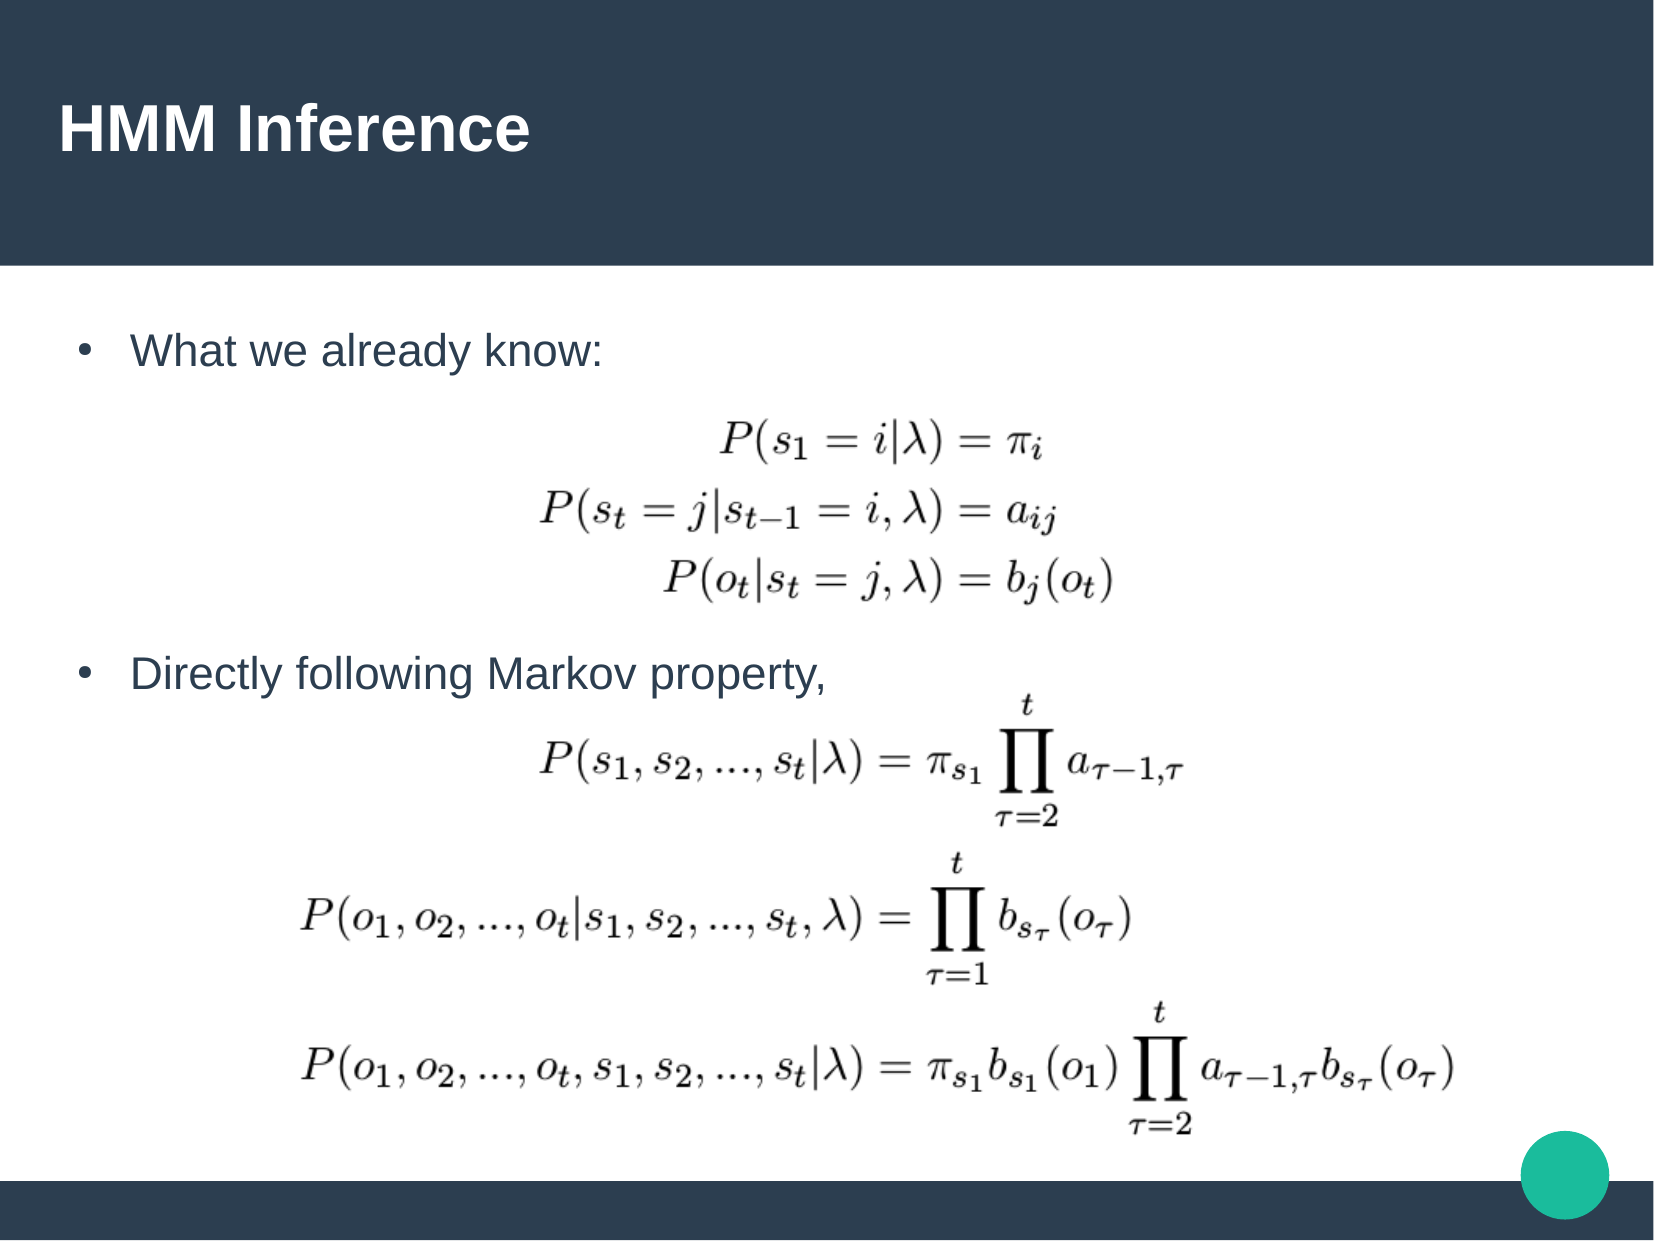

# HMM Inference
What we already know:
Directly following Markov property,